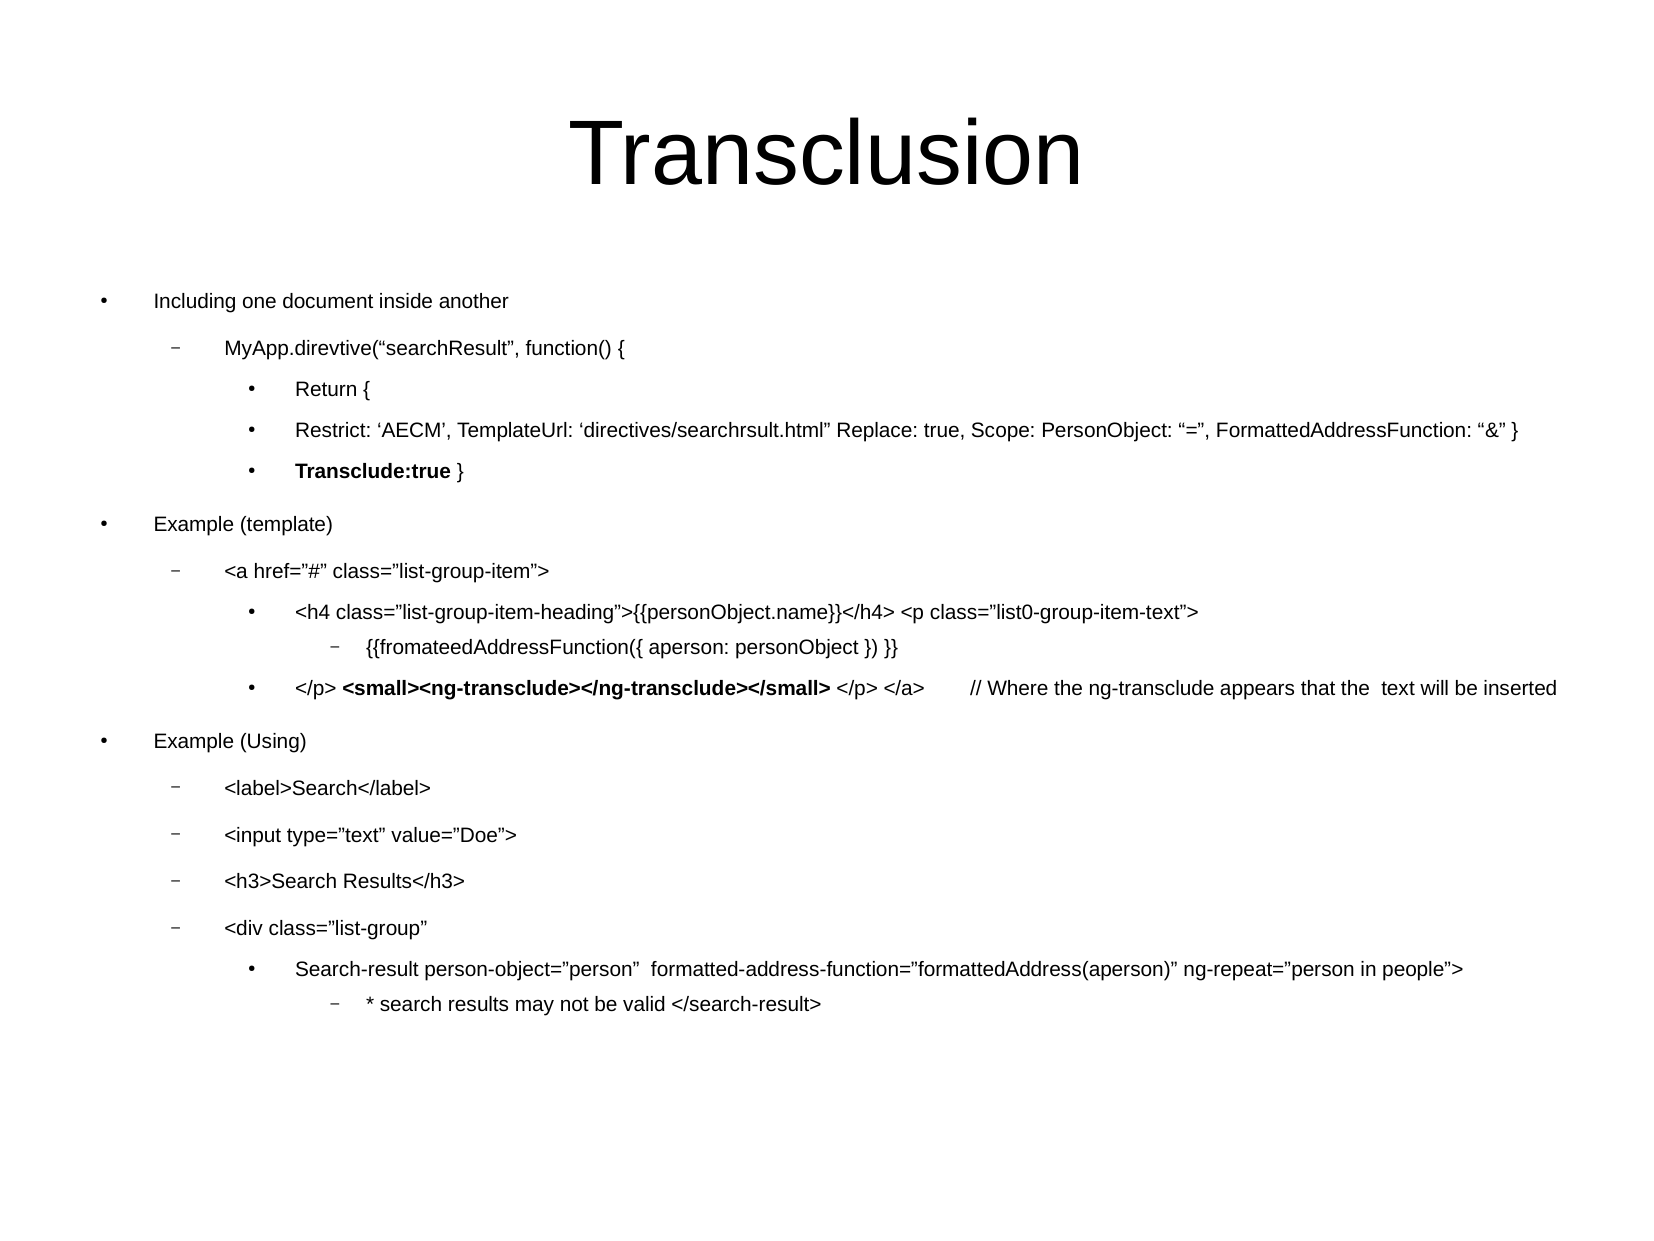

# Transclusion
Including one document inside another
MyApp.direvtive(“searchResult”, function() {
Return {
Restrict: ‘AECM’, TemplateUrl: ‘directives/searchrsult.html” Replace: true, Scope: PersonObject: “=”, FormattedAddressFunction: “&” }
Transclude:true }
Example (template)
<a href=”#” class=”list-group-item”>
<h4 class=”list-group-item-heading”>{{personObject.name}}</h4> <p class=”list0-group-item-text”>
{{fromateedAddressFunction({ aperson: personObject }) }}
</p> <small><ng-transclude></ng-transclude></small> </p> </a> 	// Where the ng-transclude appears that the text will be inserted
Example (Using)
<label>Search</label>
<input type=”text” value=”Doe”>
<h3>Search Results</h3>
<div class=”list-group”
Search-result person-object=”person” formatted-address-function=”formattedAddress(aperson)” ng-repeat=”person in people”>
* search results may not be valid </search-result>